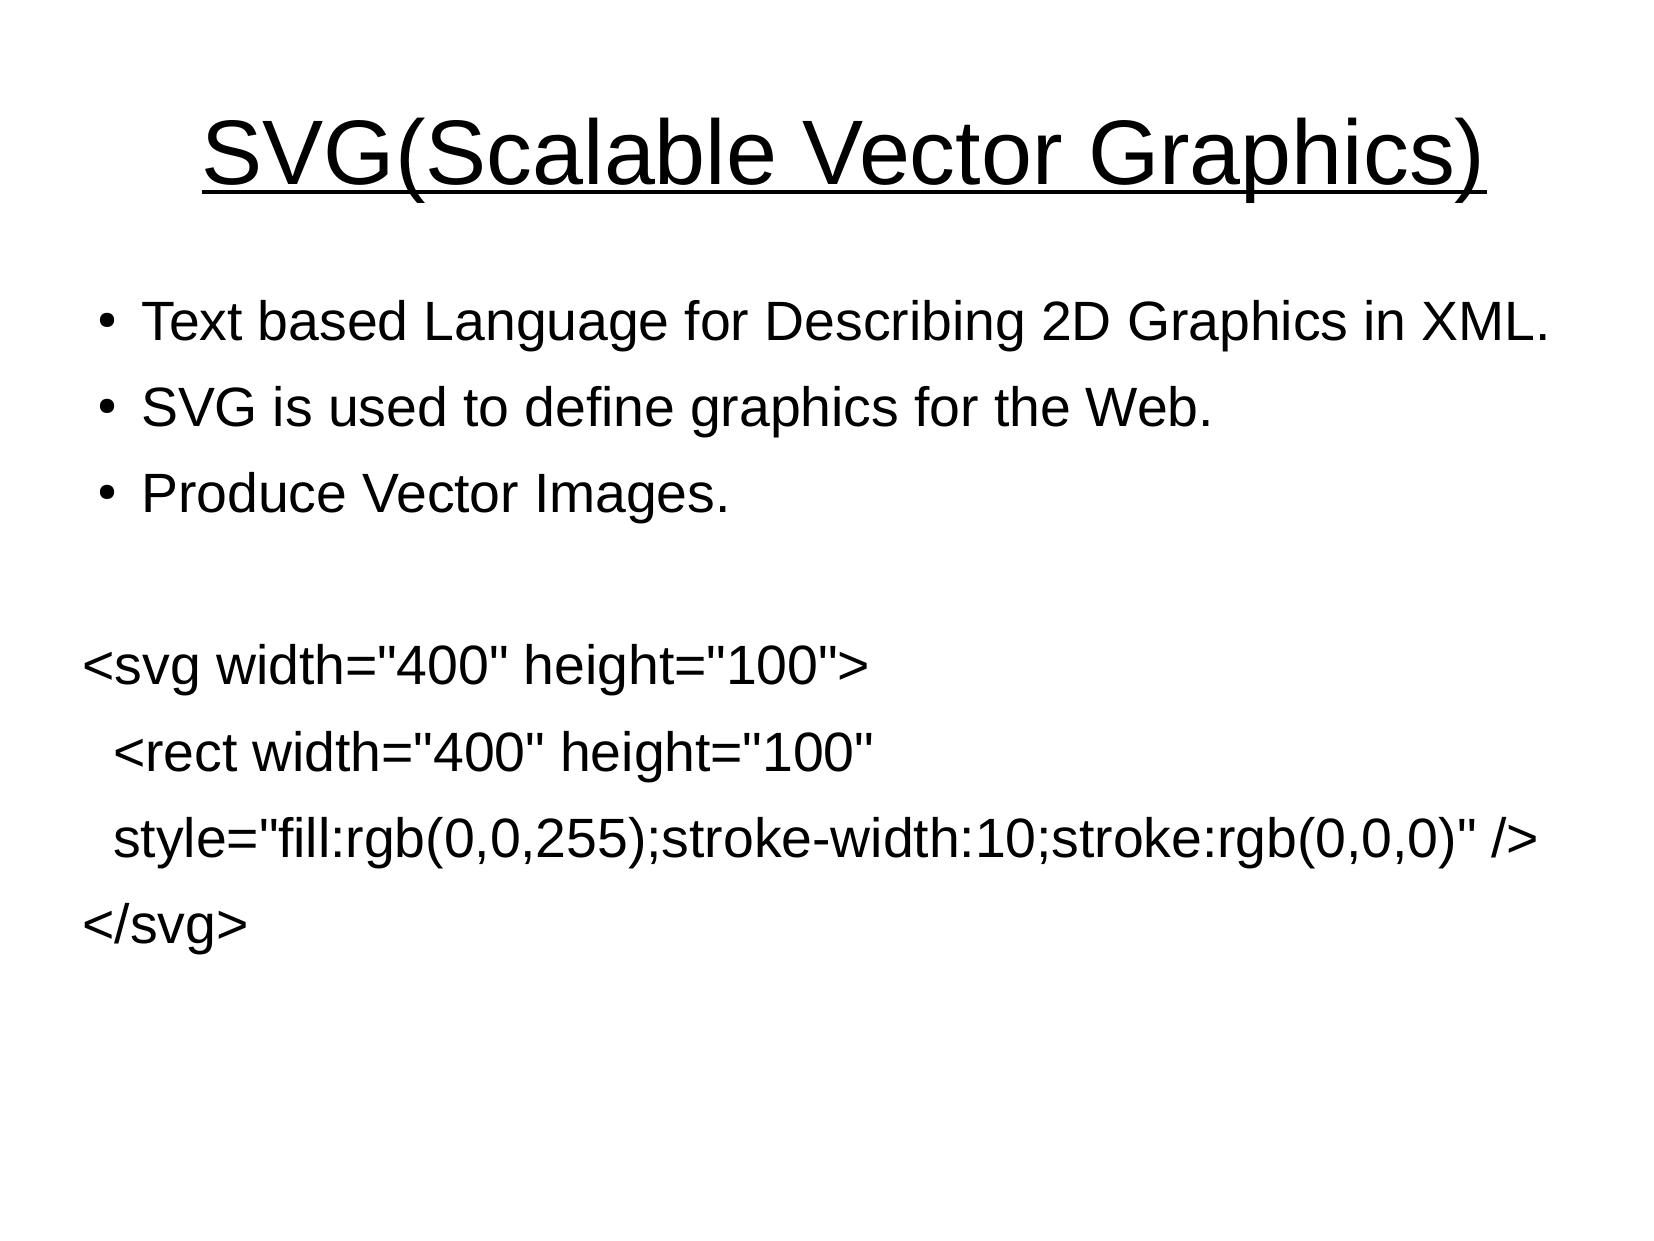

# SVG(Scalable Vector Graphics)
Text based Language for Describing 2D Graphics in XML.
SVG is used to define graphics for the Web.
Produce Vector Images.
<svg width="400" height="100">
 <rect width="400" height="100"
 style="fill:rgb(0,0,255);stroke-width:10;stroke:rgb(0,0,0)" />
</svg>